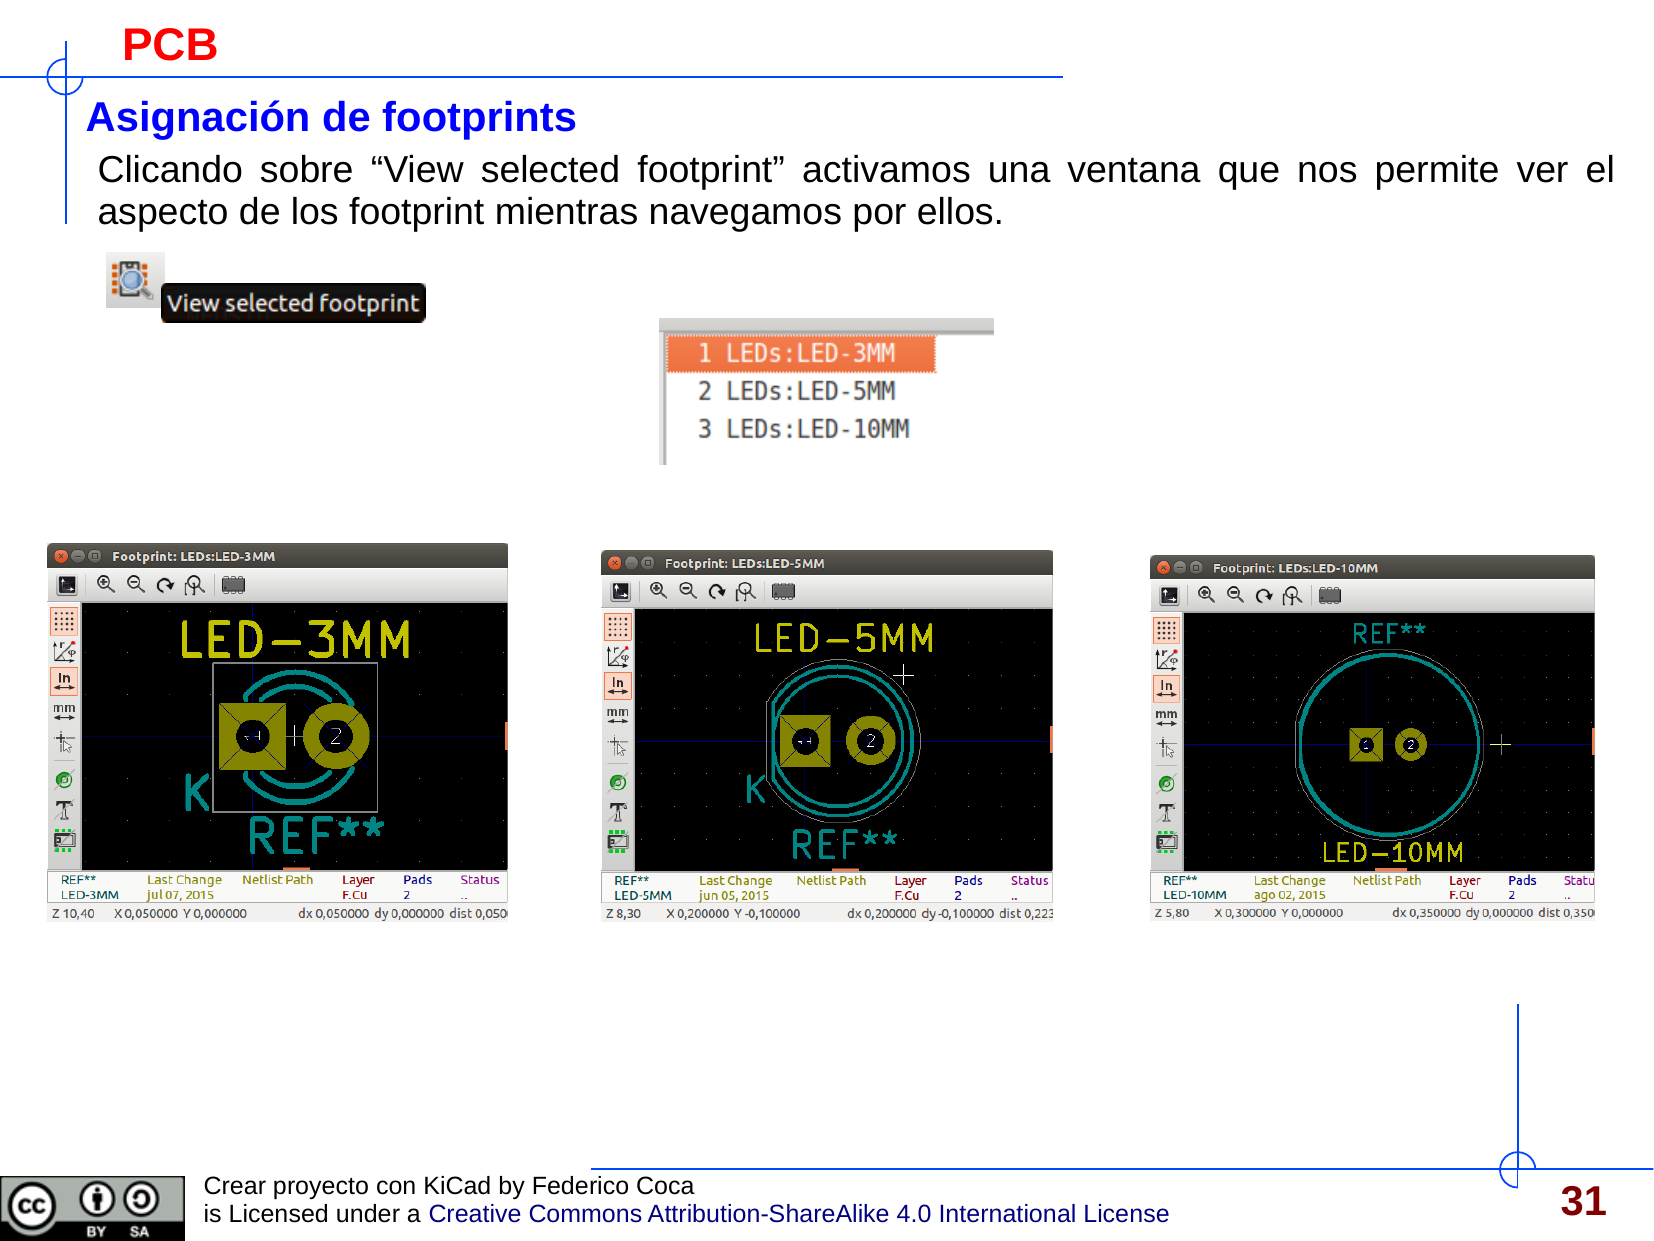

PCB
Asignación de footprints
Clicando sobre “View selected footprint” activamos una ventana que nos permite ver el aspecto de los footprint mientras navegamos por ellos.
Crear proyecto con KiCad by Federico Coca
is Licensed under a Creative Commons Attribution-ShareAlike 4.0 International License